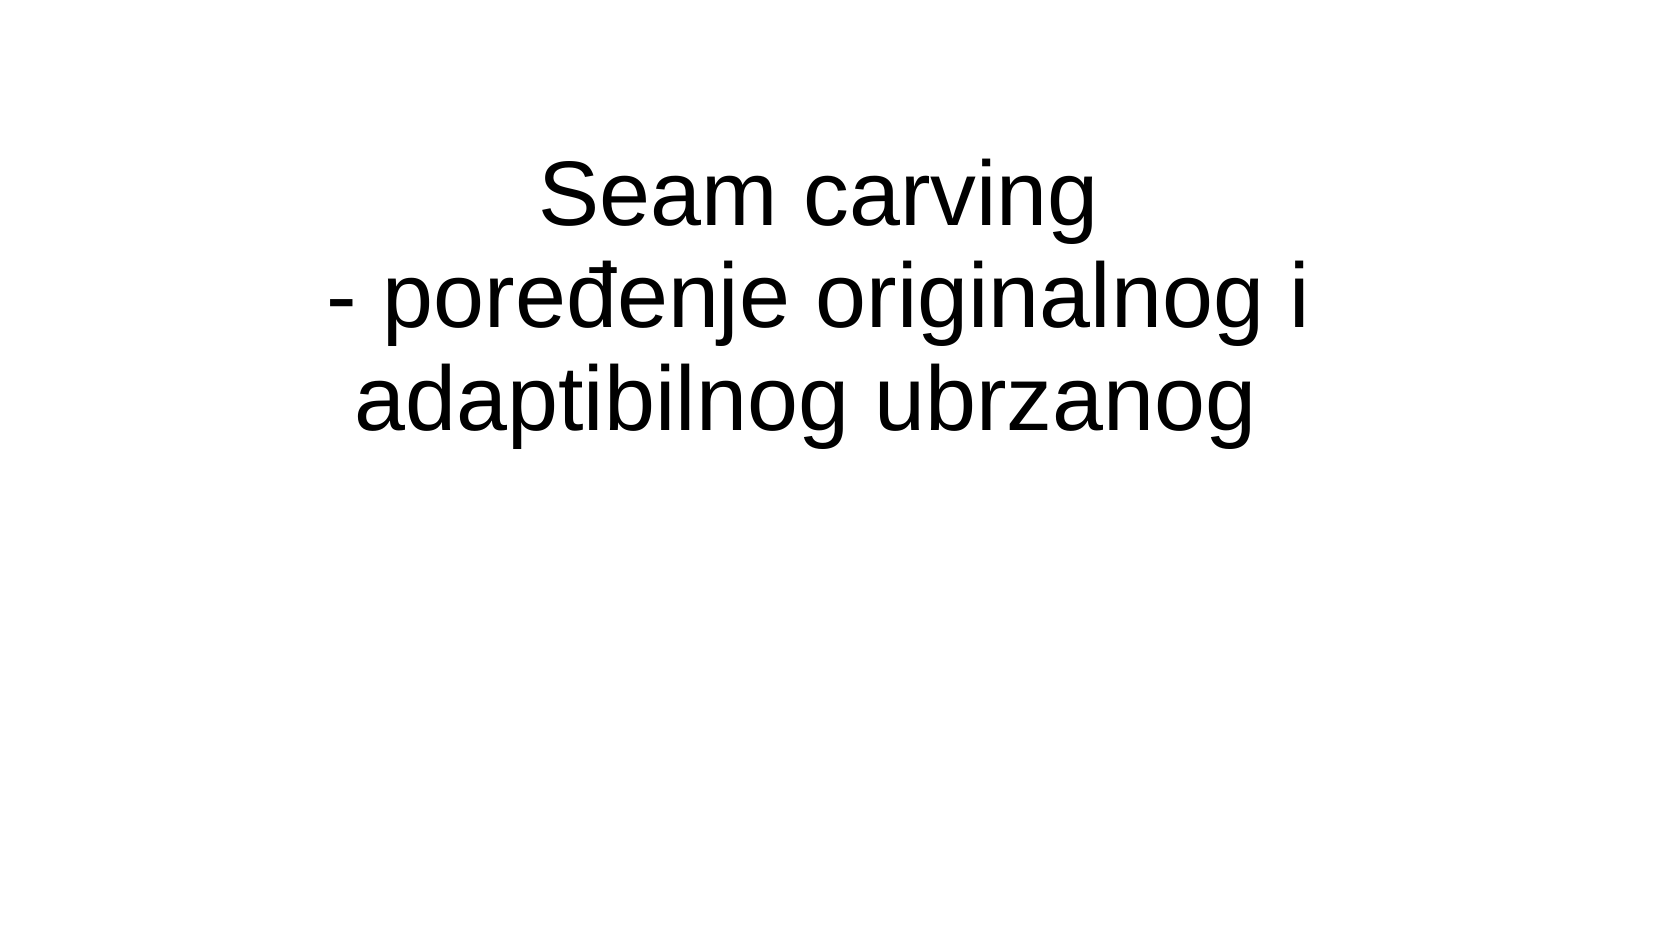

# Seam carving - poređenje originalnog i adaptibilnog ubrzanog